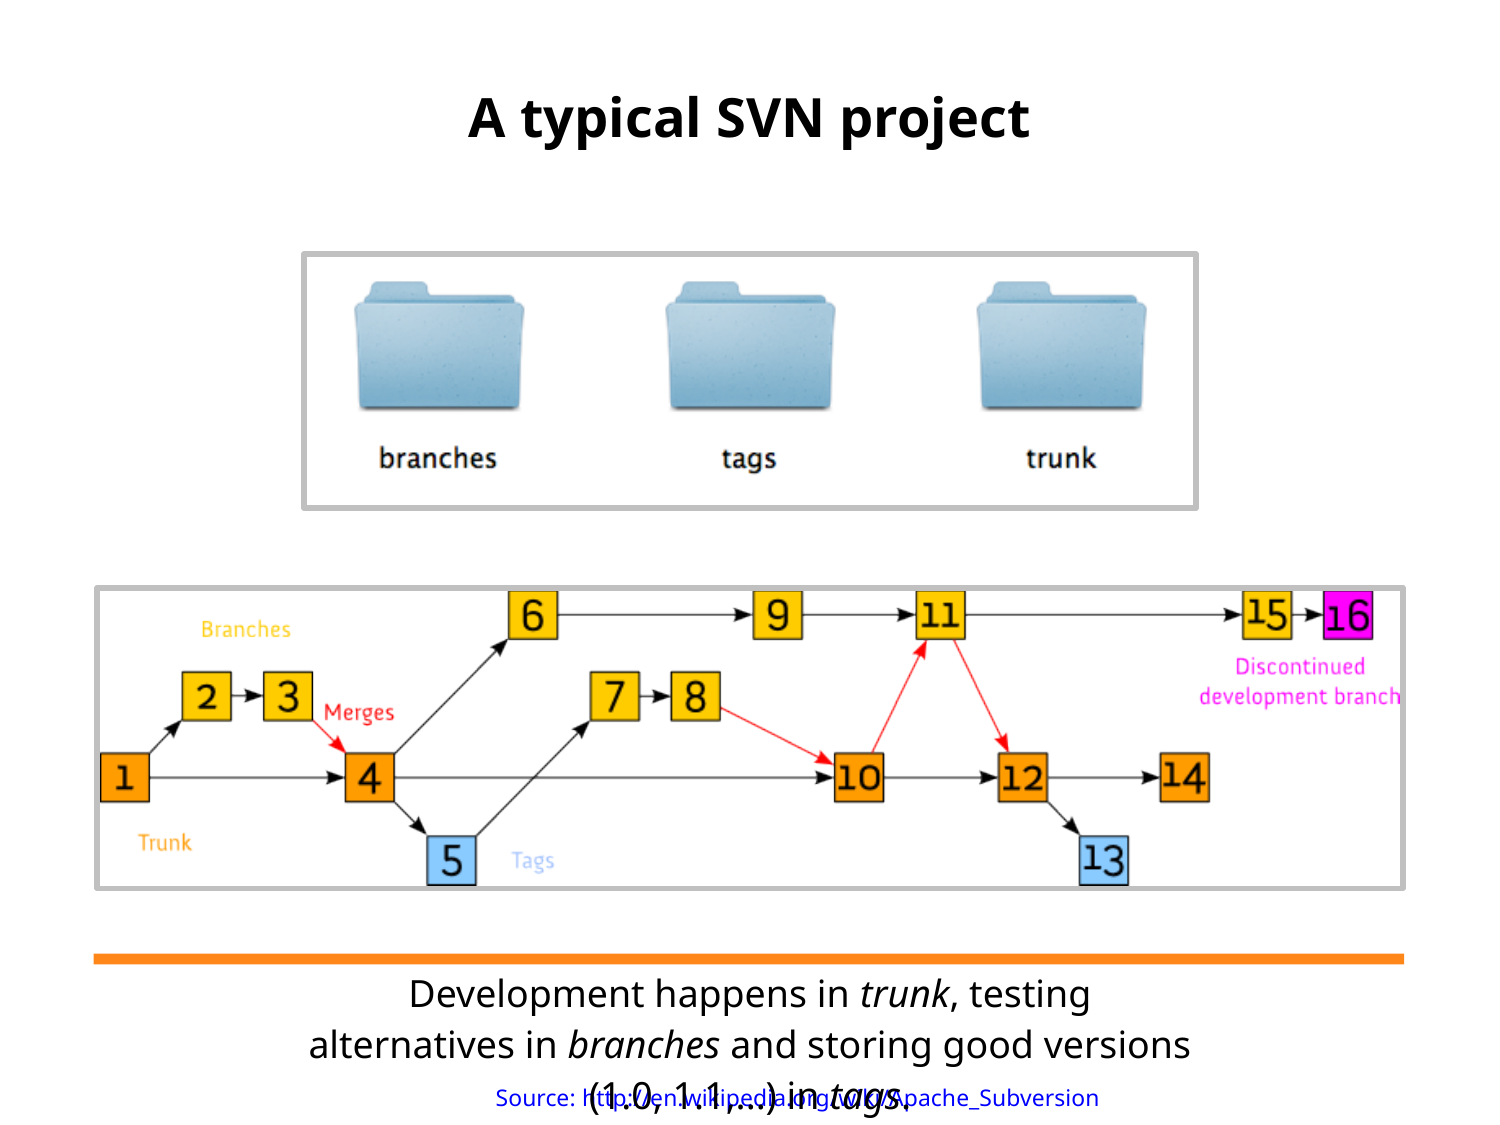

# A typical SVN project
Development happens in trunk, testing alternatives in branches and storing good versions (1.0, 1.1,...) in tags.
Source: http://en.wikipedia.org/wiki/Apache_Subversion